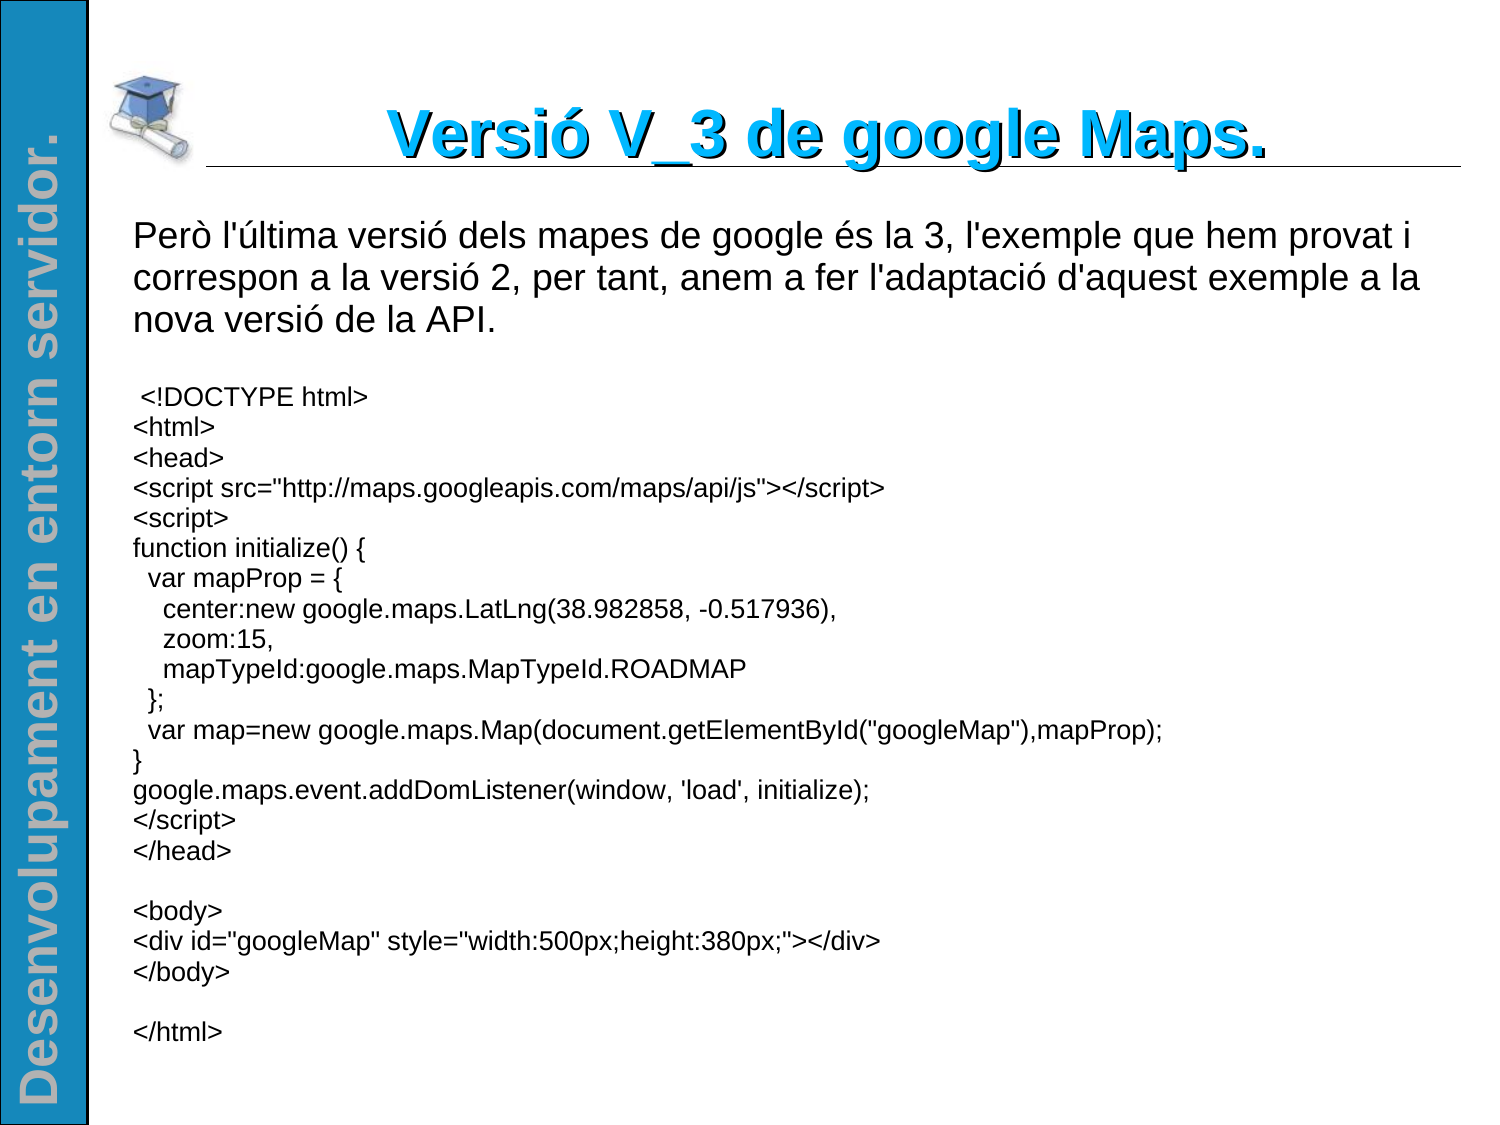

# Versió V_3 de google Maps.
Però l'última versió dels mapes de google és la 3, l'exemple que hem provat i correspon a la versió 2, per tant, anem a fer l'adaptació d'aquest exemple a la nova versió de la API.
 <!DOCTYPE html>
<html>
<head>
<script src="http://maps.googleapis.com/maps/api/js"></script>
<script>
function initialize() {
 var mapProp = {
 center:new google.maps.LatLng(38.982858, -0.517936),
 zoom:15,
 mapTypeId:google.maps.MapTypeId.ROADMAP
 };
 var map=new google.maps.Map(document.getElementById("googleMap"),mapProp);
}
google.maps.event.addDomListener(window, 'load', initialize);
</script>
</head>
<body>
<div id="googleMap" style="width:500px;height:380px;"></div>
</body>
</html>